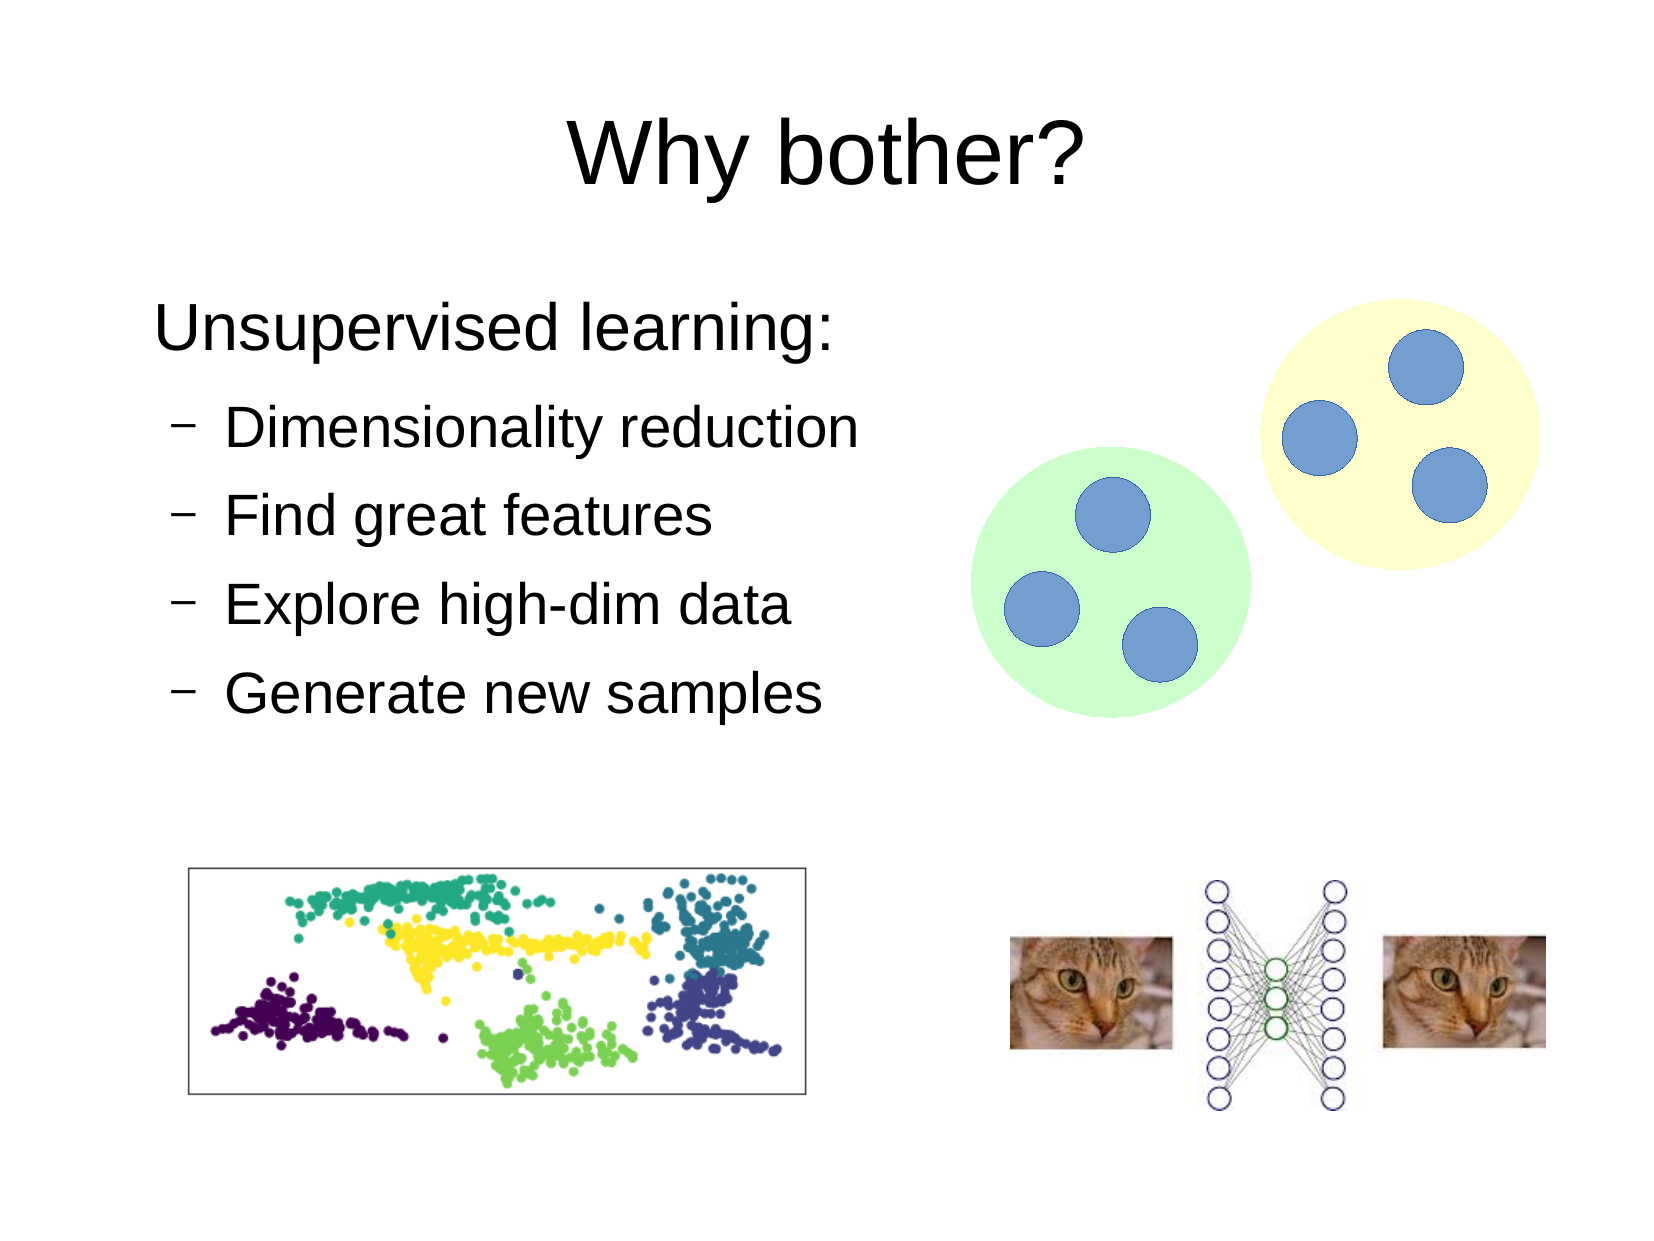

# Why bother?
Unsupervised learning:
Dimensionality reduction
Find great features
Explore high-dim data
Generate new samples